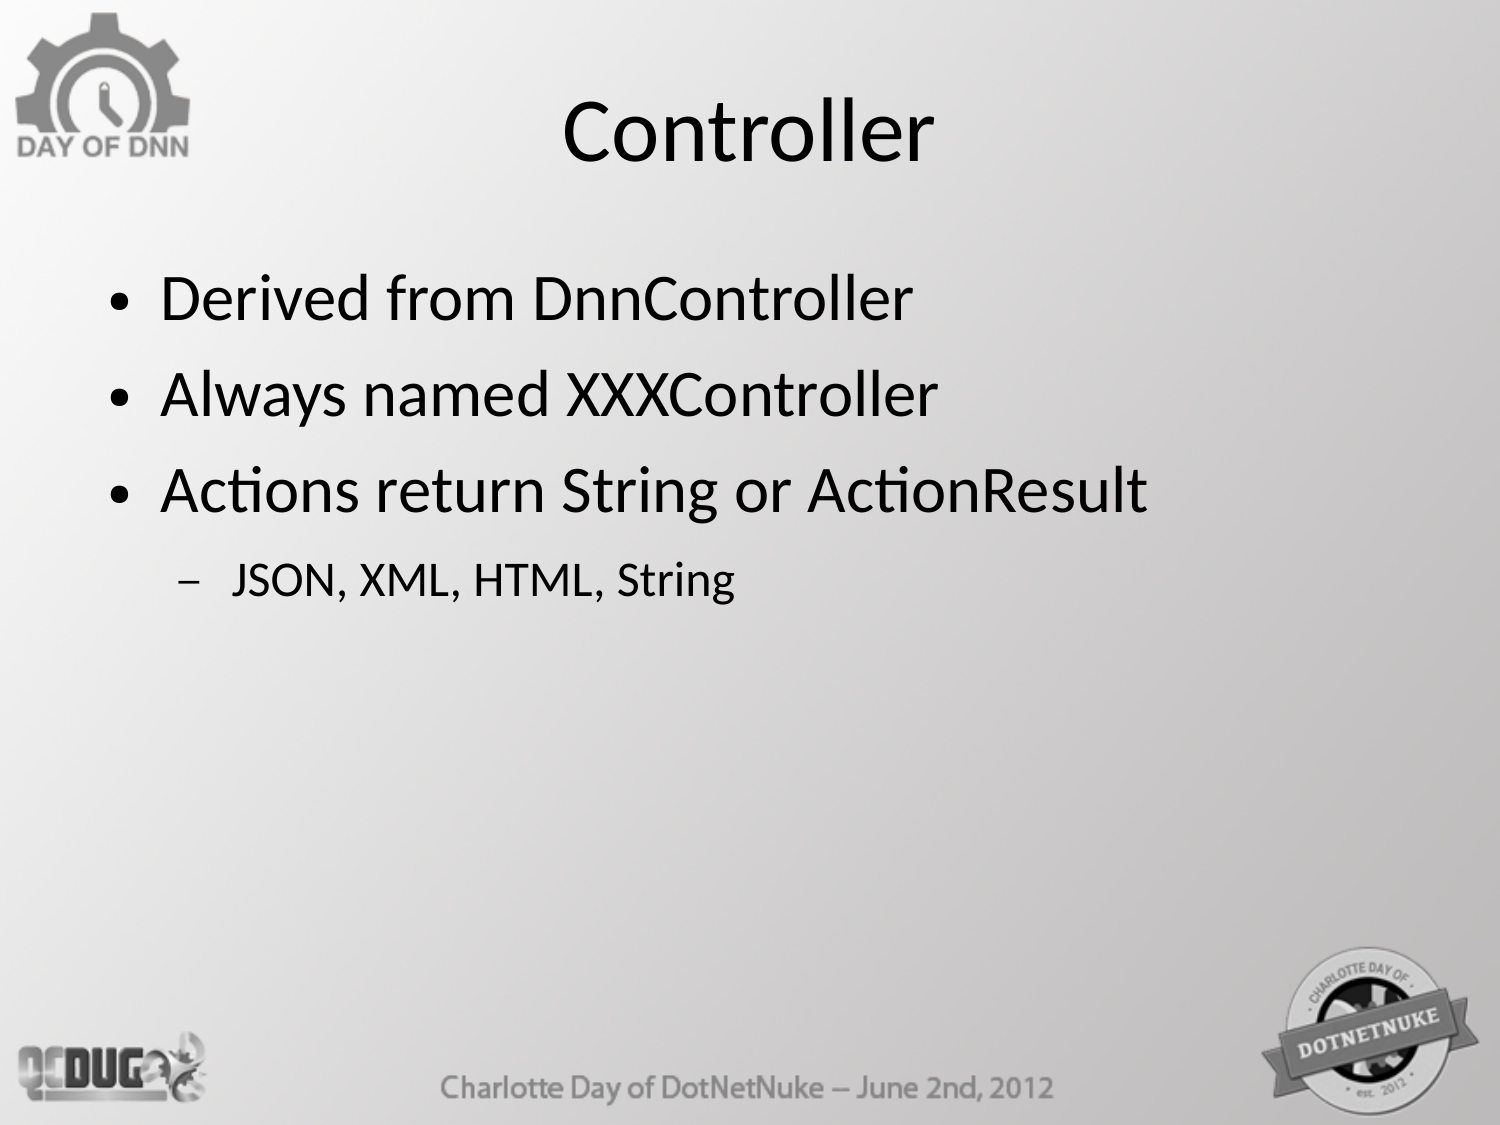

# Controller
Derived from DnnController
Always named XXXController
Actions return String or ActionResult
JSON, XML, HTML, String